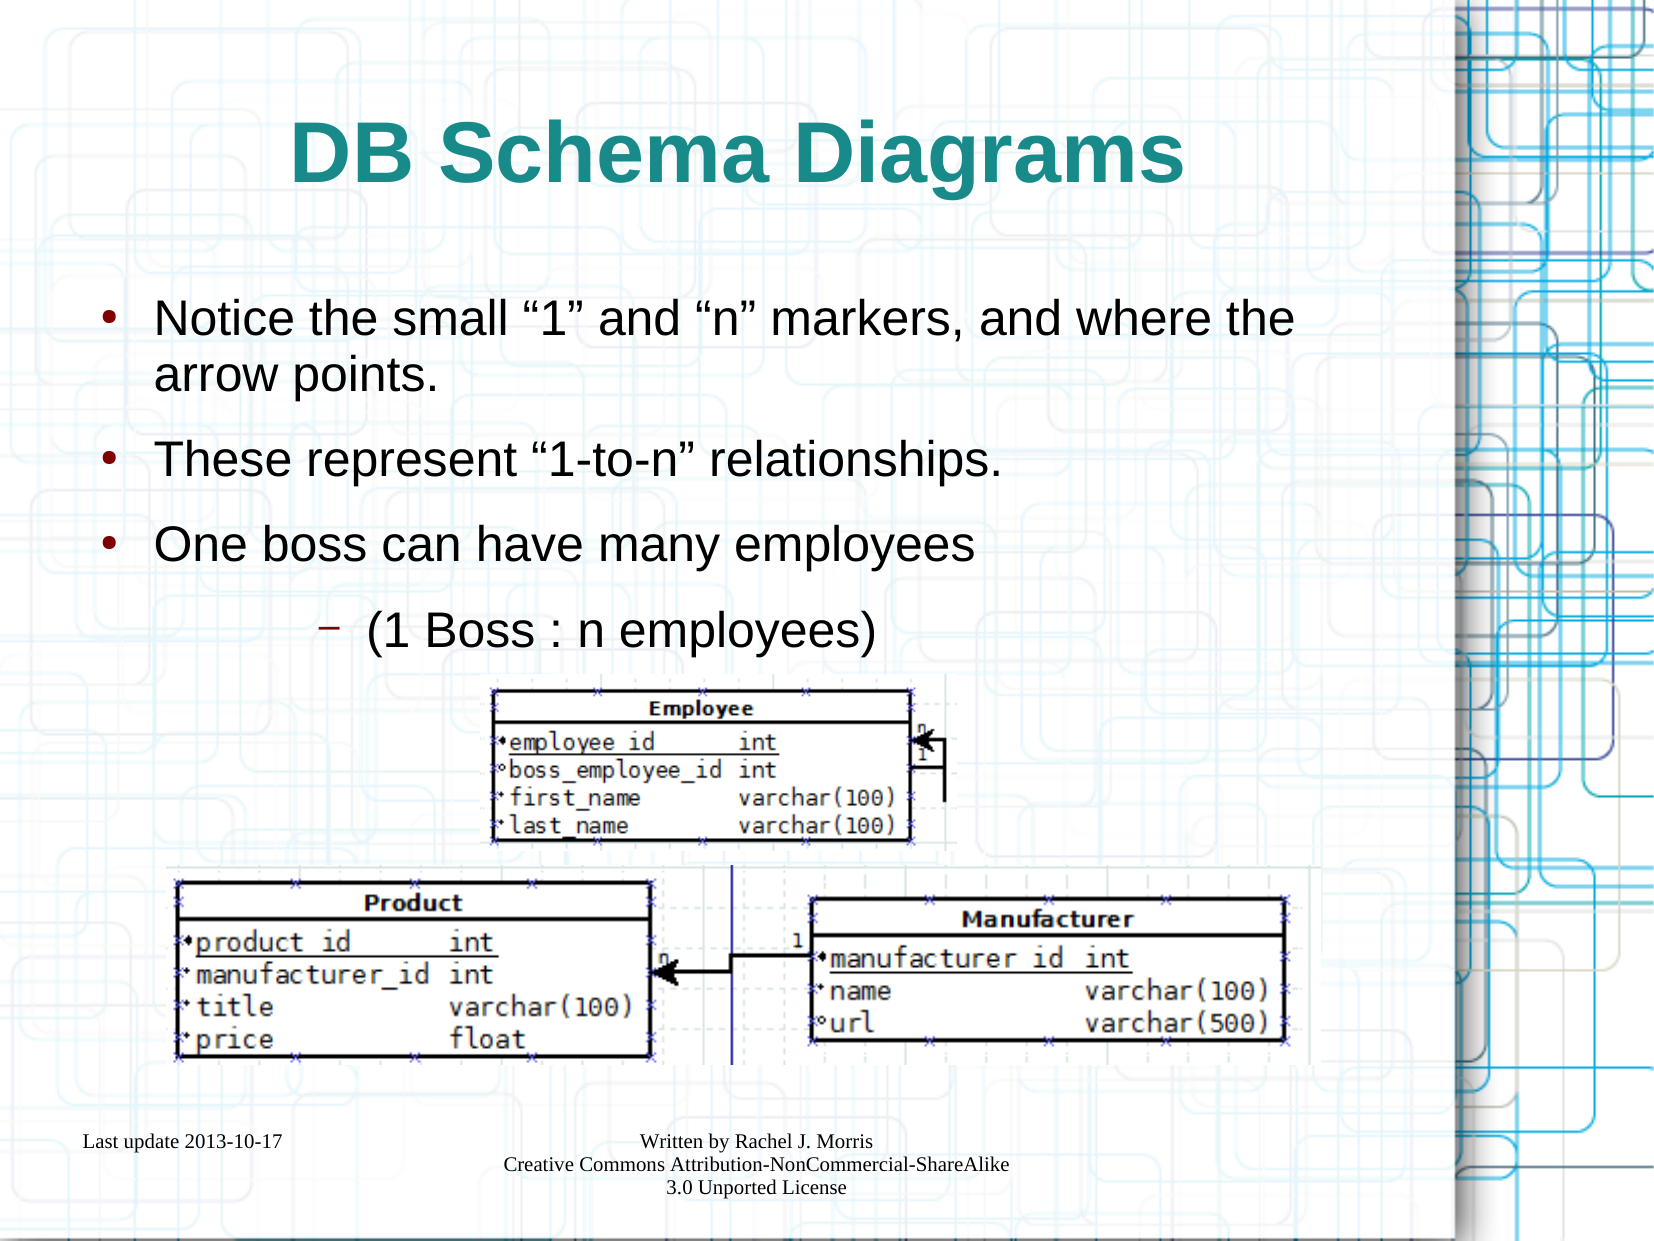

# DB Schema Diagrams
Notice the small “1” and “n” markers, and where the arrow points.
These represent “1-to-n” relationships.
One boss can have many employees
(1 Boss : n employees)